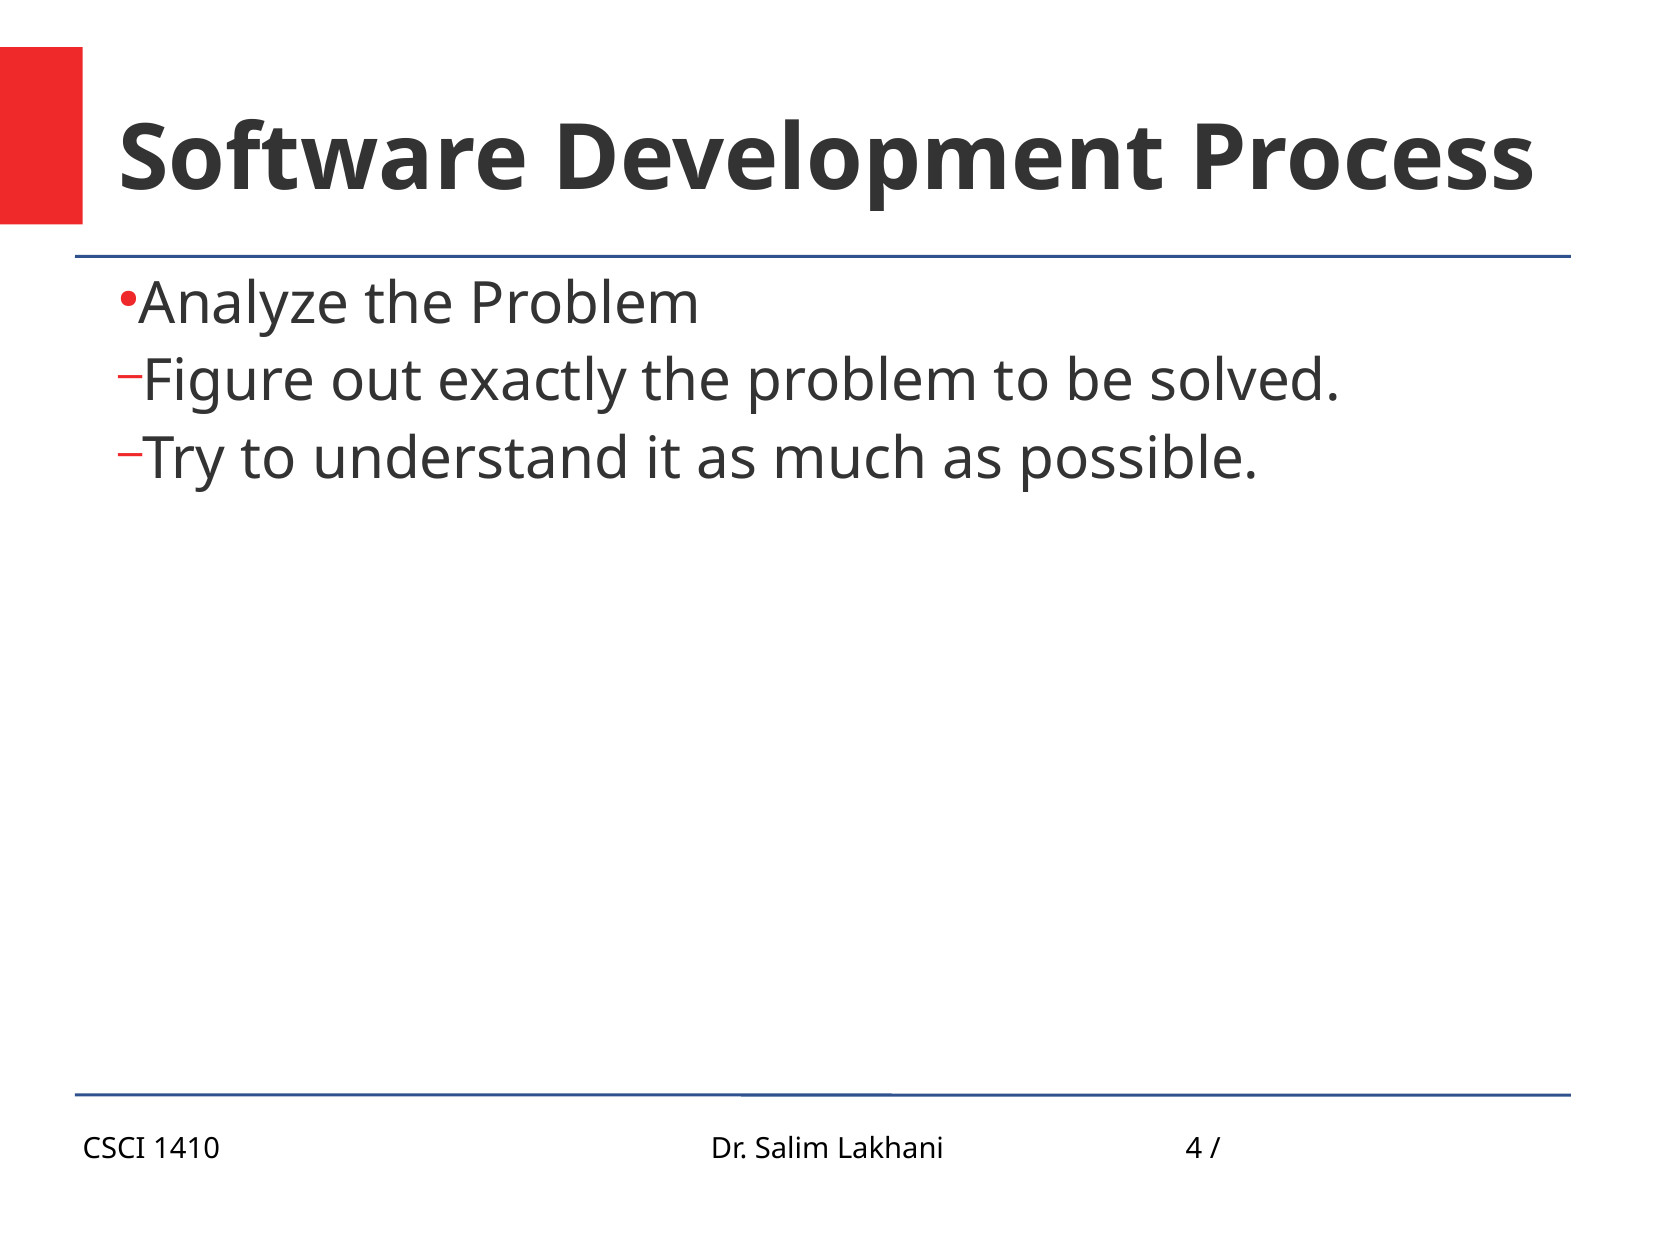

# Software Development Process
Analyze the Problem
Figure out exactly the problem to be solved.
Try to understand it as much as possible.
CSCI 1410
Dr. Salim Lakhani